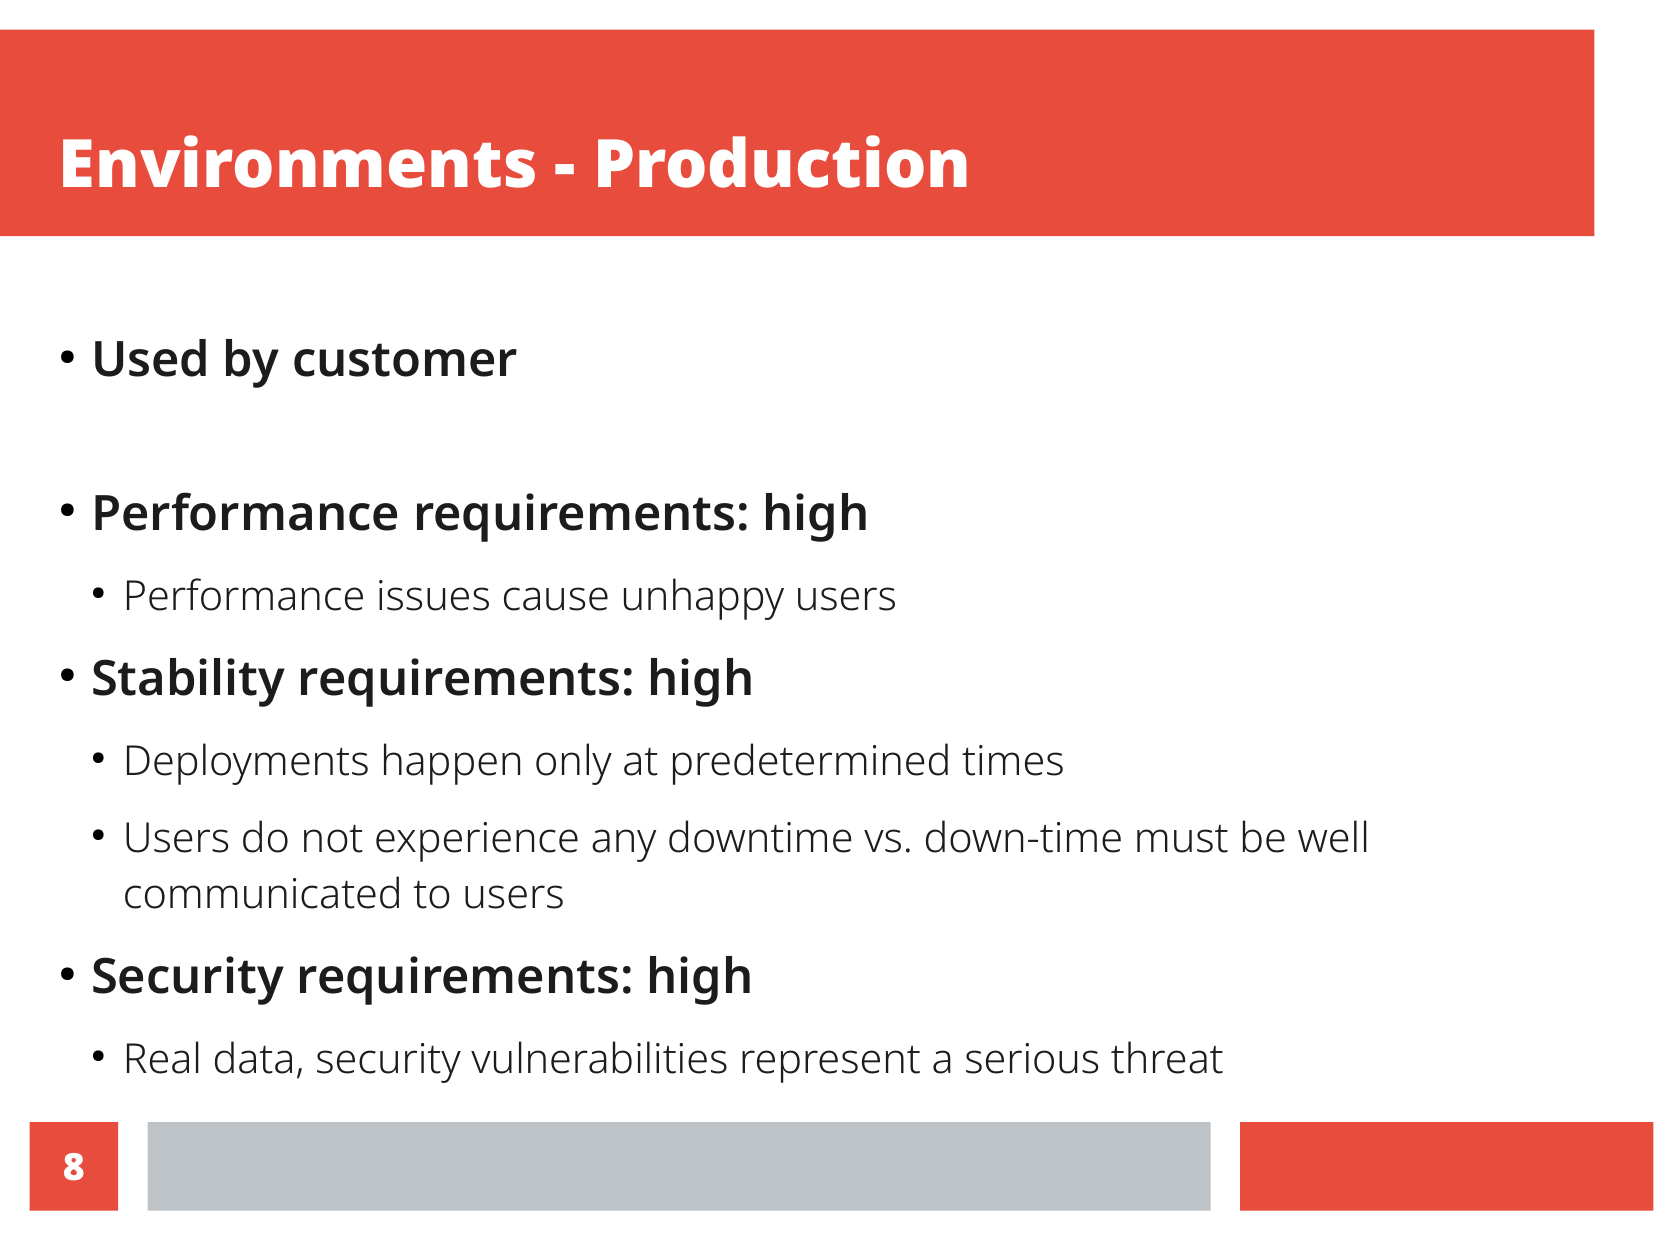

# Environments - Production
Used by customer
Performance requirements: high
Performance issues cause unhappy users
Stability requirements: high
Deployments happen only at predetermined times
Users do not experience any downtime vs. down-time must be well communicated to users
Security requirements: high
Real data, security vulnerabilities represent a serious threat
8